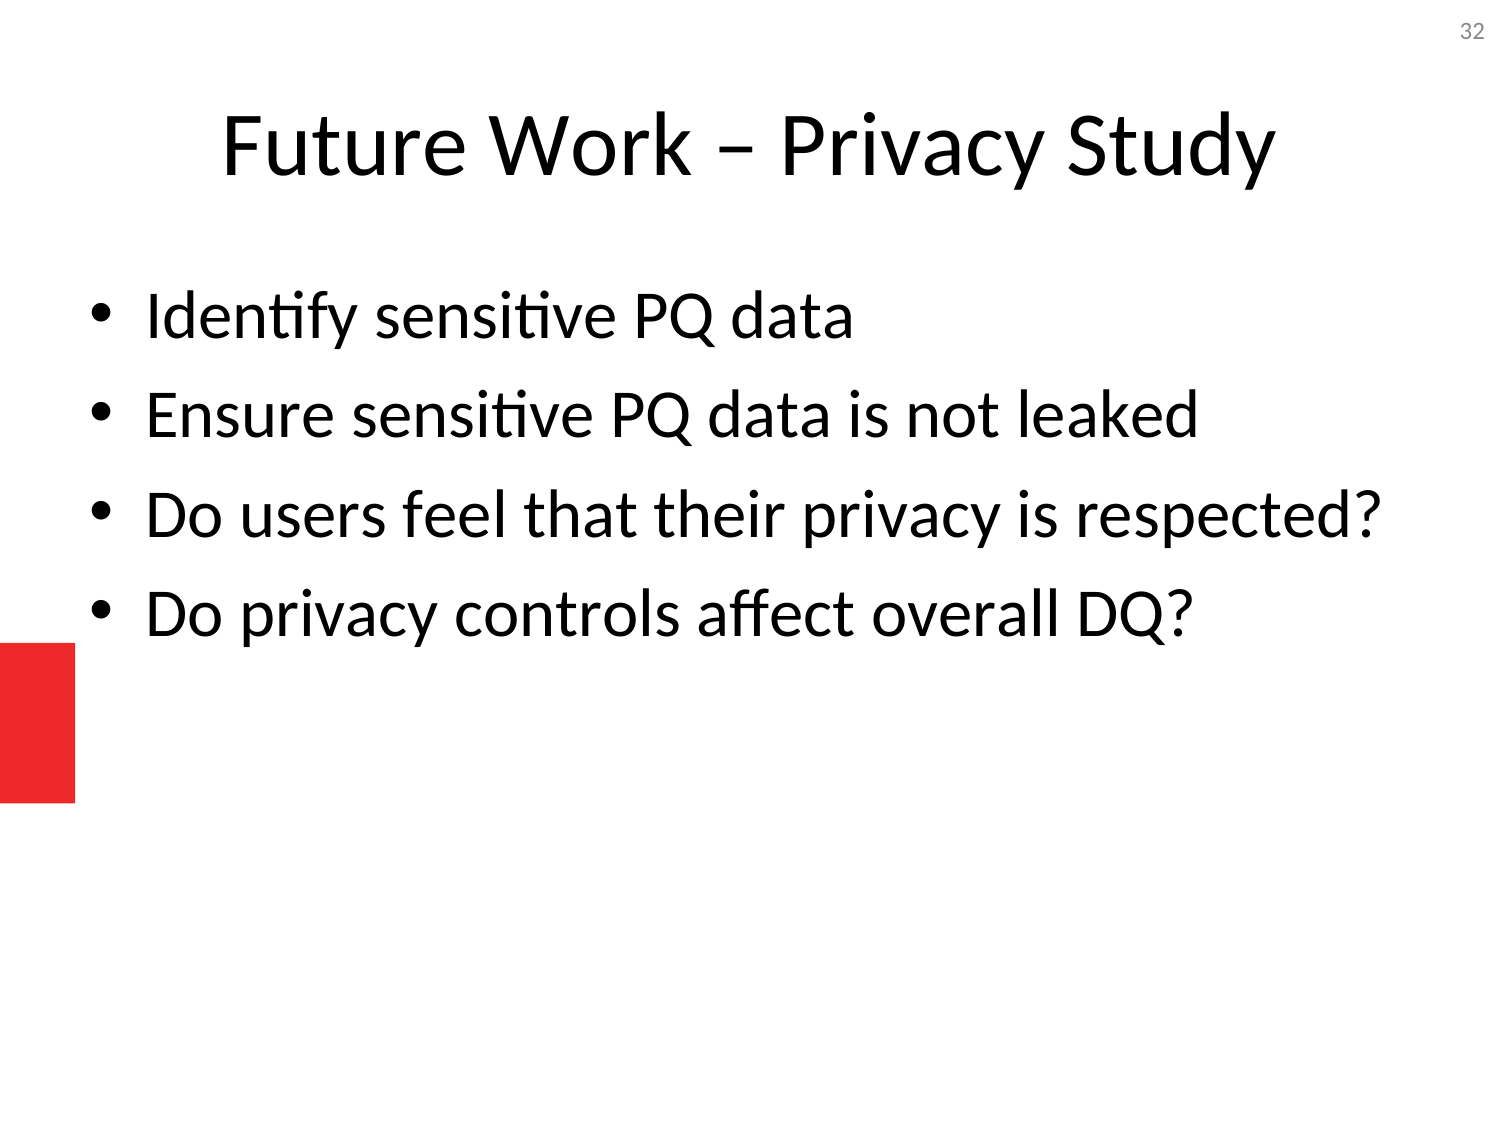

Future Work – Privacy Study
Identify sensitive PQ data
Ensure sensitive PQ data is not leaked
Do users feel that their privacy is respected?
Do privacy controls affect overall DQ?